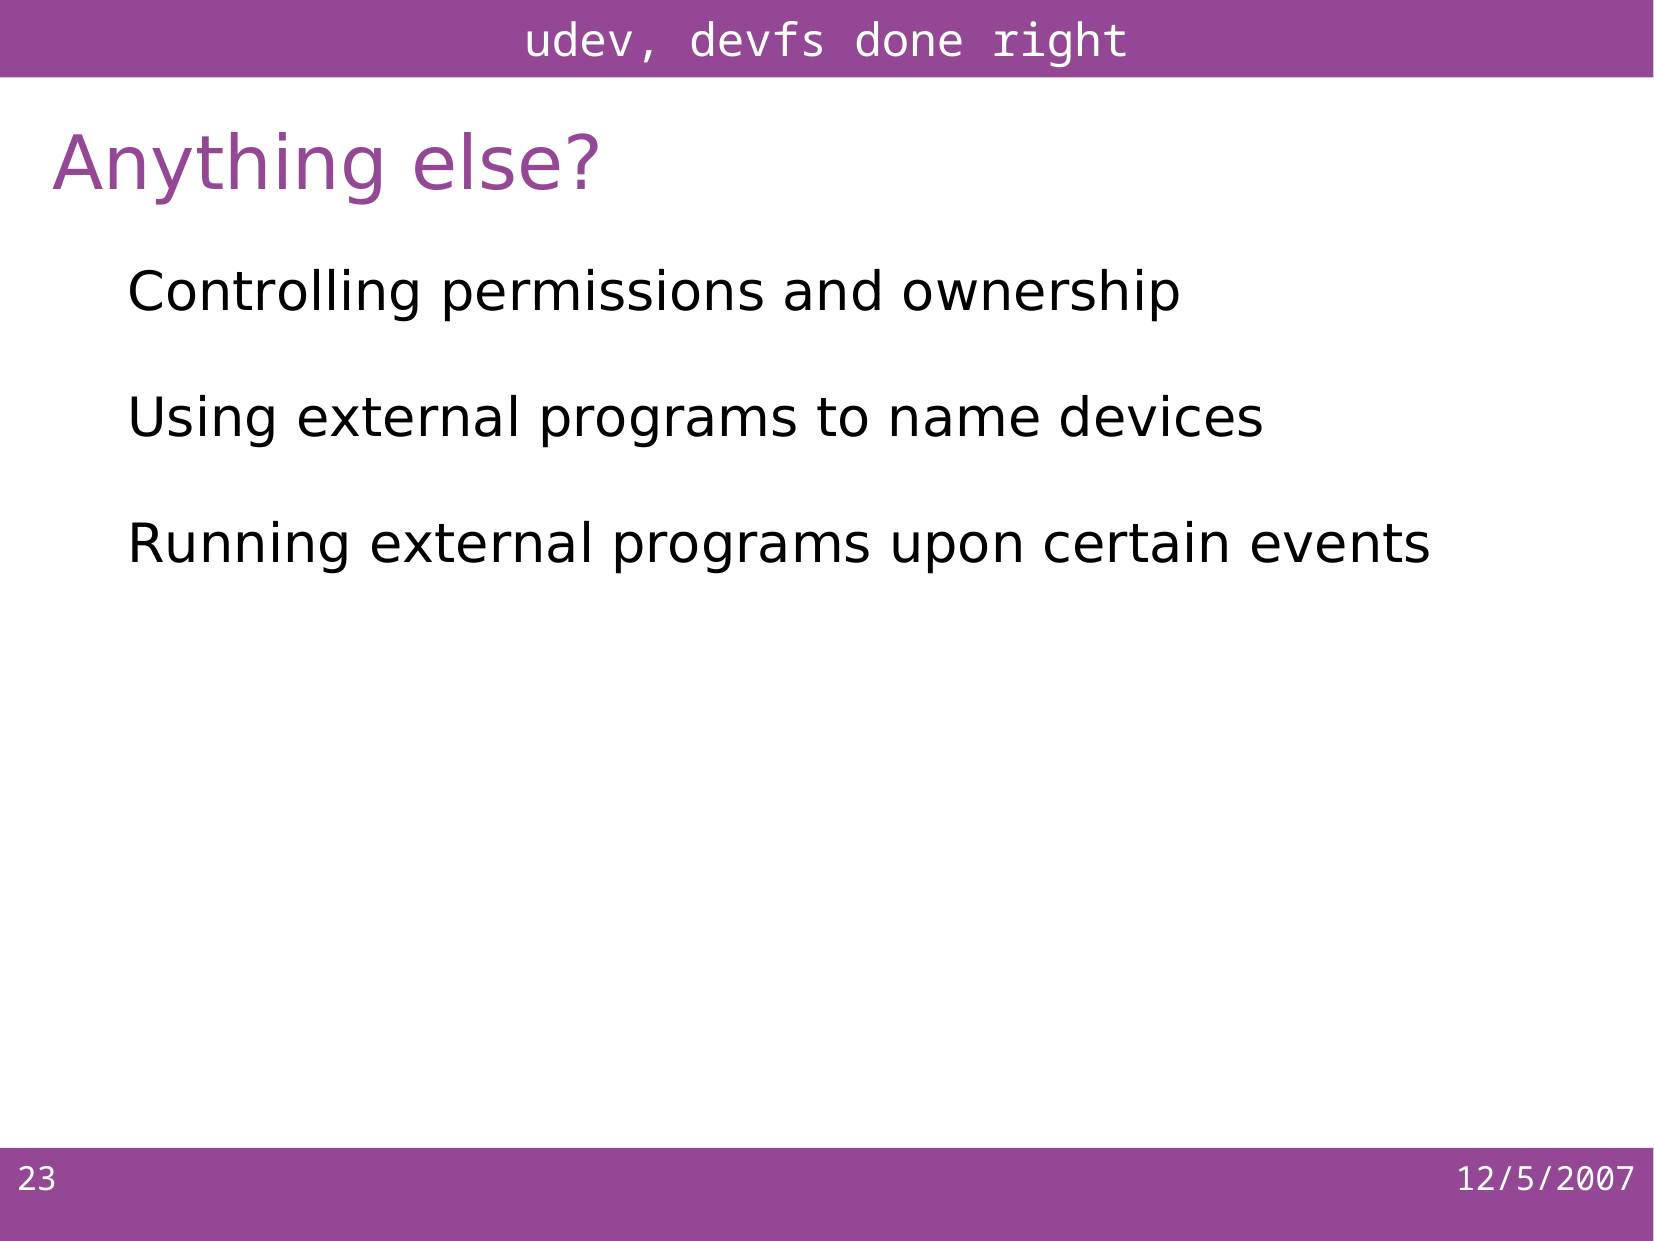

udev, devfs done right
Anything else?
	Controlling permissions and ownership
	Using external programs to name devices
	Running external programs upon certain events